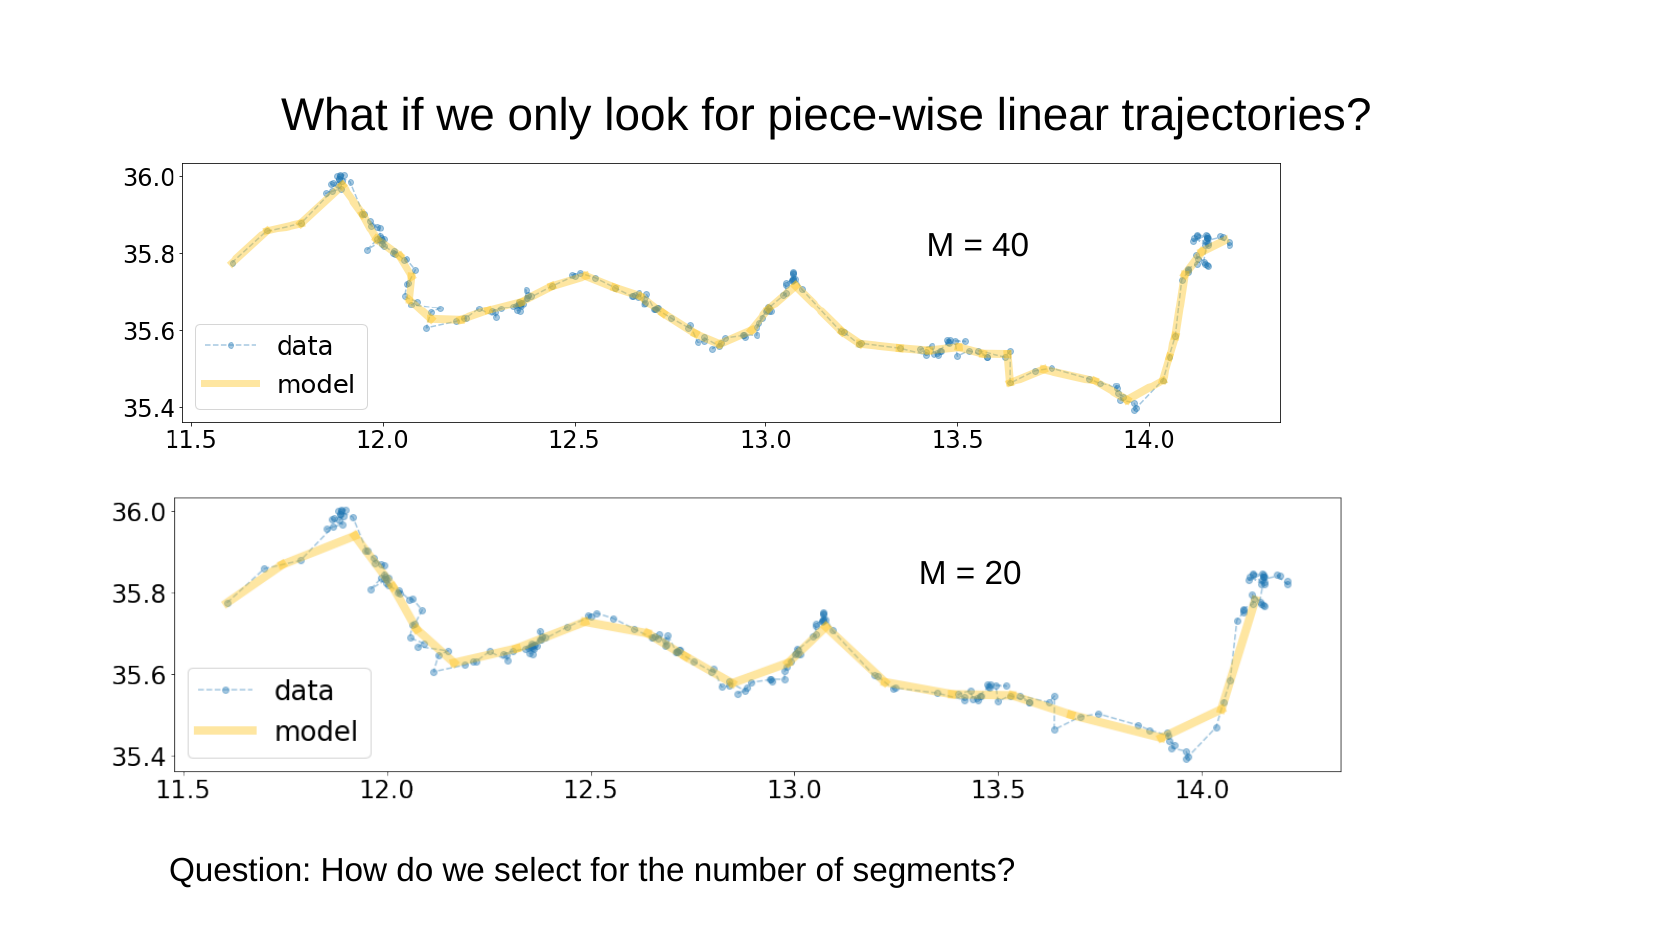

# What if we only look for piece-wise linear trajectories?
M = 40
M = 20
Question: How do we select for the number of segments?